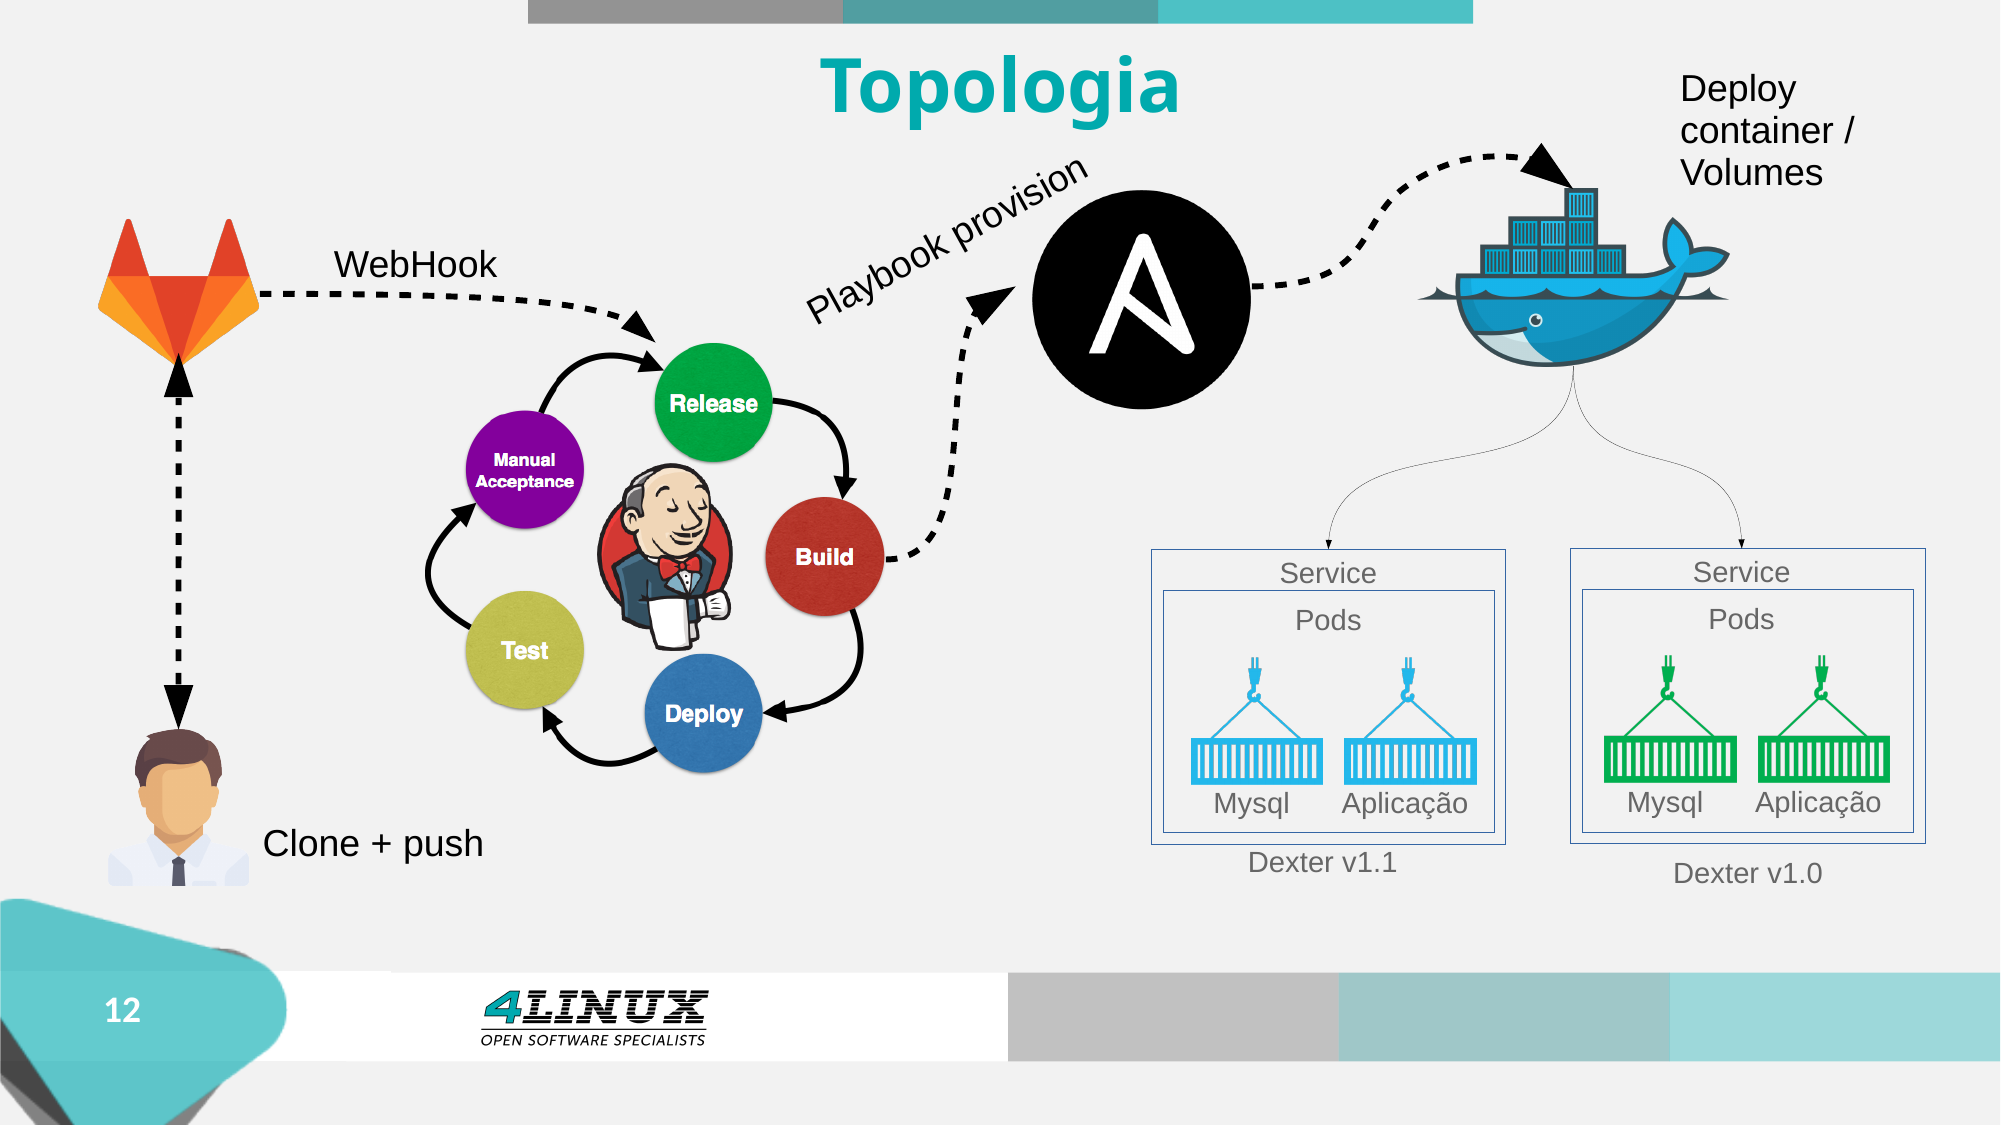

# Topologia
Deploy container / Volumes
Playbook provision
WebHook
Service
Service
Pods
Pods
Mysql
Aplicação
Mysql
Aplicação
Clone + push
Dexter v1.1
Dexter v1.0